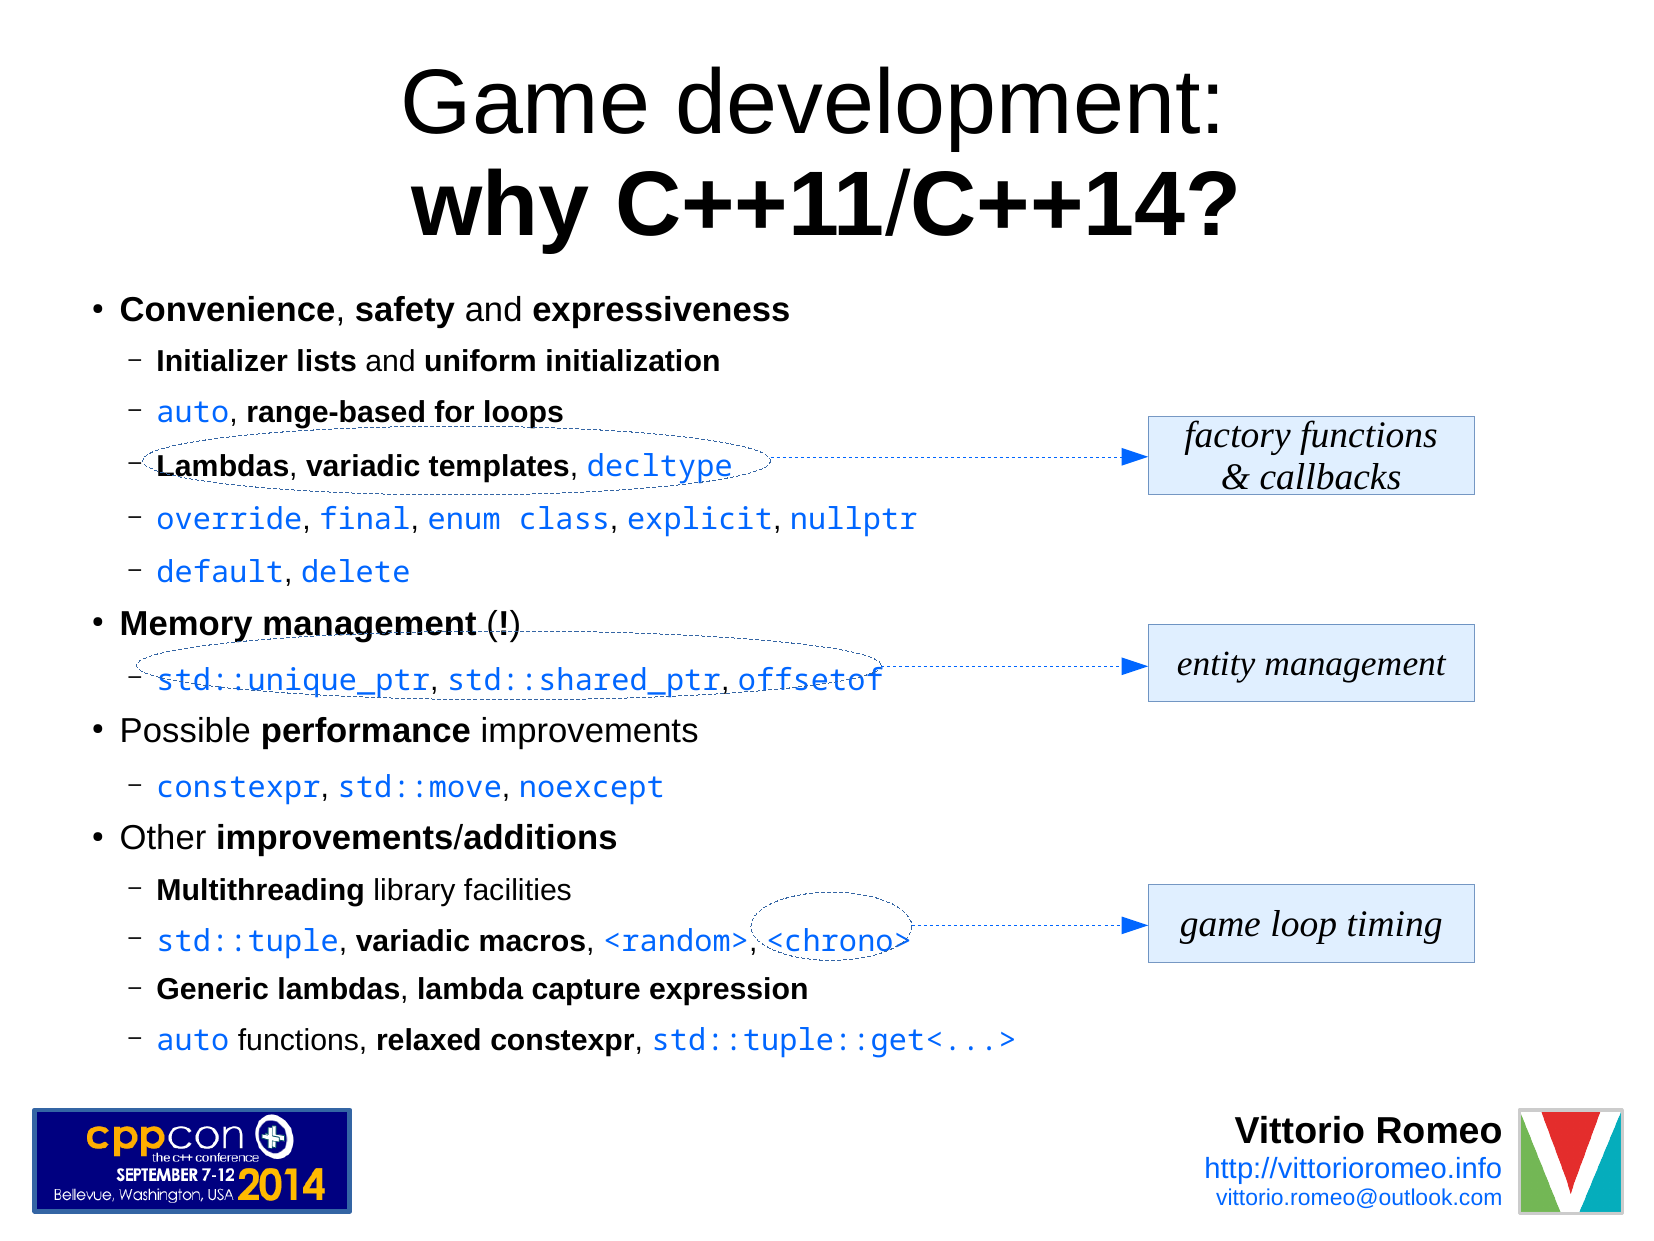

# Game development: why C++11/C++14?
Convenience, safety and expressiveness
Initializer lists and uniform initialization
auto, range-based for loops
Lambdas, variadic templates, decltype
override, final, enum class, explicit, nullptr
default, delete
Memory management (!)
std::unique_ptr, std::shared_ptr, offsetof
Possible performance improvements
constexpr, std::move, noexcept
Other improvements/additions
Multithreading library facilities
std::tuple, variadic macros, <random>, <chrono>
Generic lambdas, lambda capture expression
auto functions, relaxed constexpr, std::tuple::get<...>
factory functions
& callbacks
entity management
game loop timing